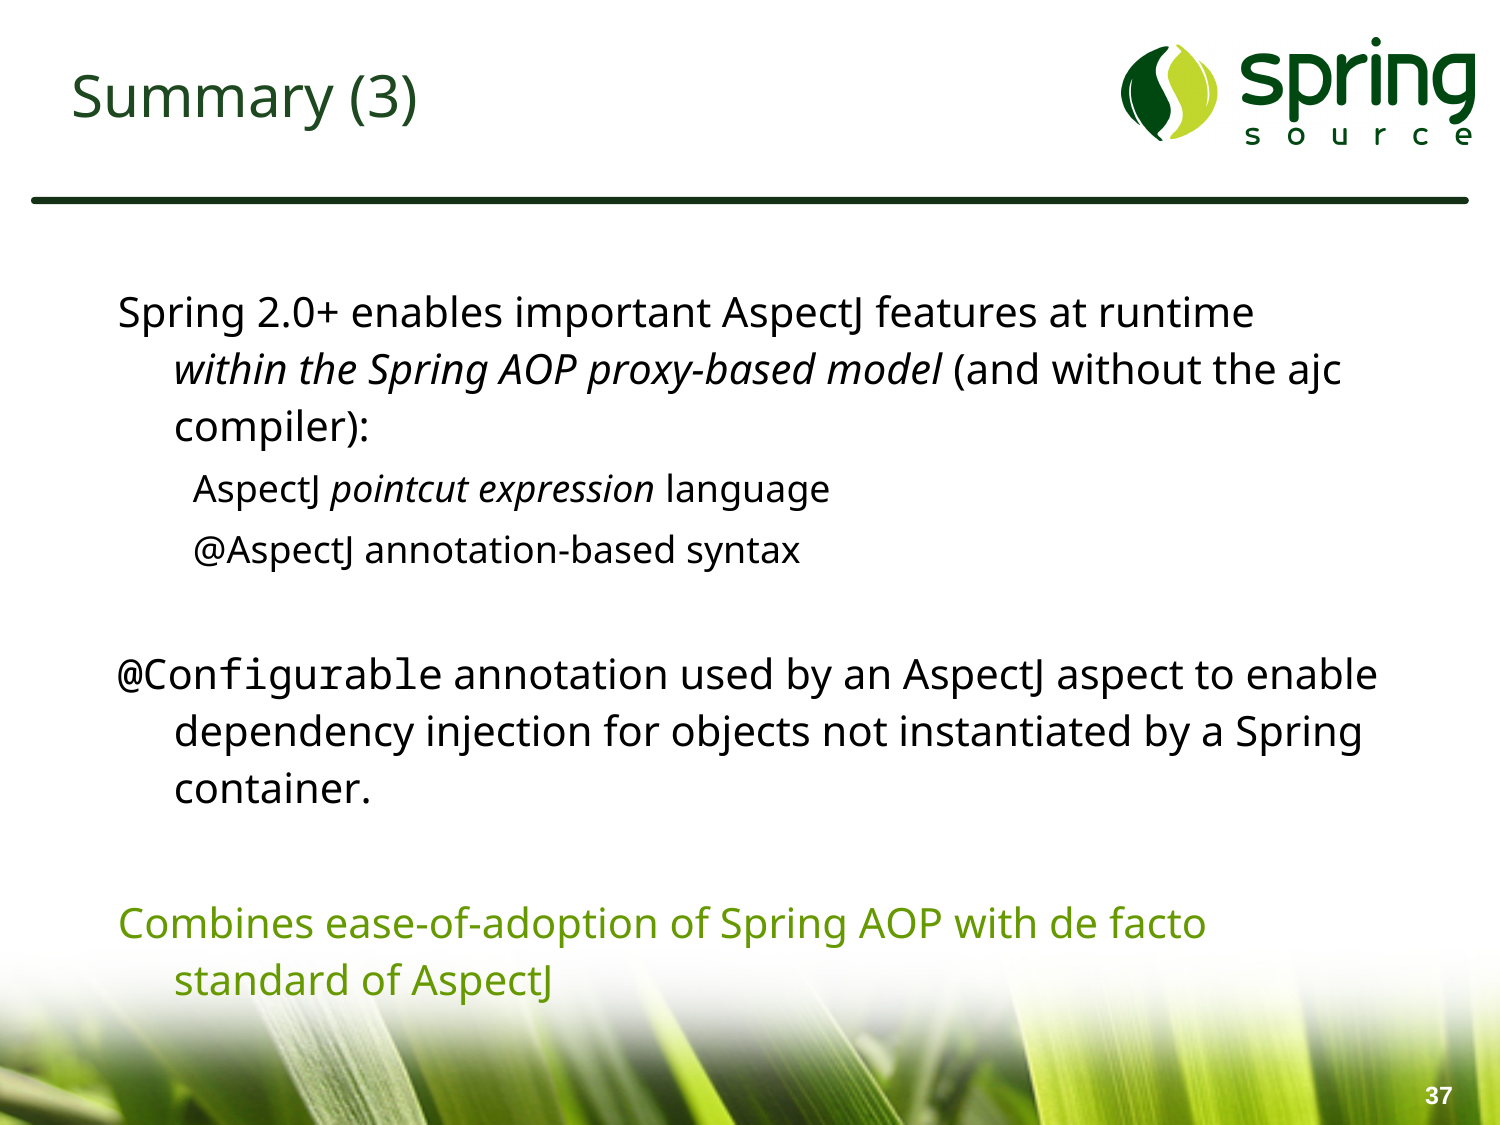

# Summary (3)
Spring 2.0+ enables important AspectJ features at runtime within the Spring AOP proxy-based model (and without the ajc compiler):
AspectJ pointcut expression language
@AspectJ annotation-based syntax
@Configurable annotation used by an AspectJ aspect to enable dependency injection for objects not instantiated by a Spring container.
Combines ease-of-adoption of Spring AOP with de facto standard of AspectJ